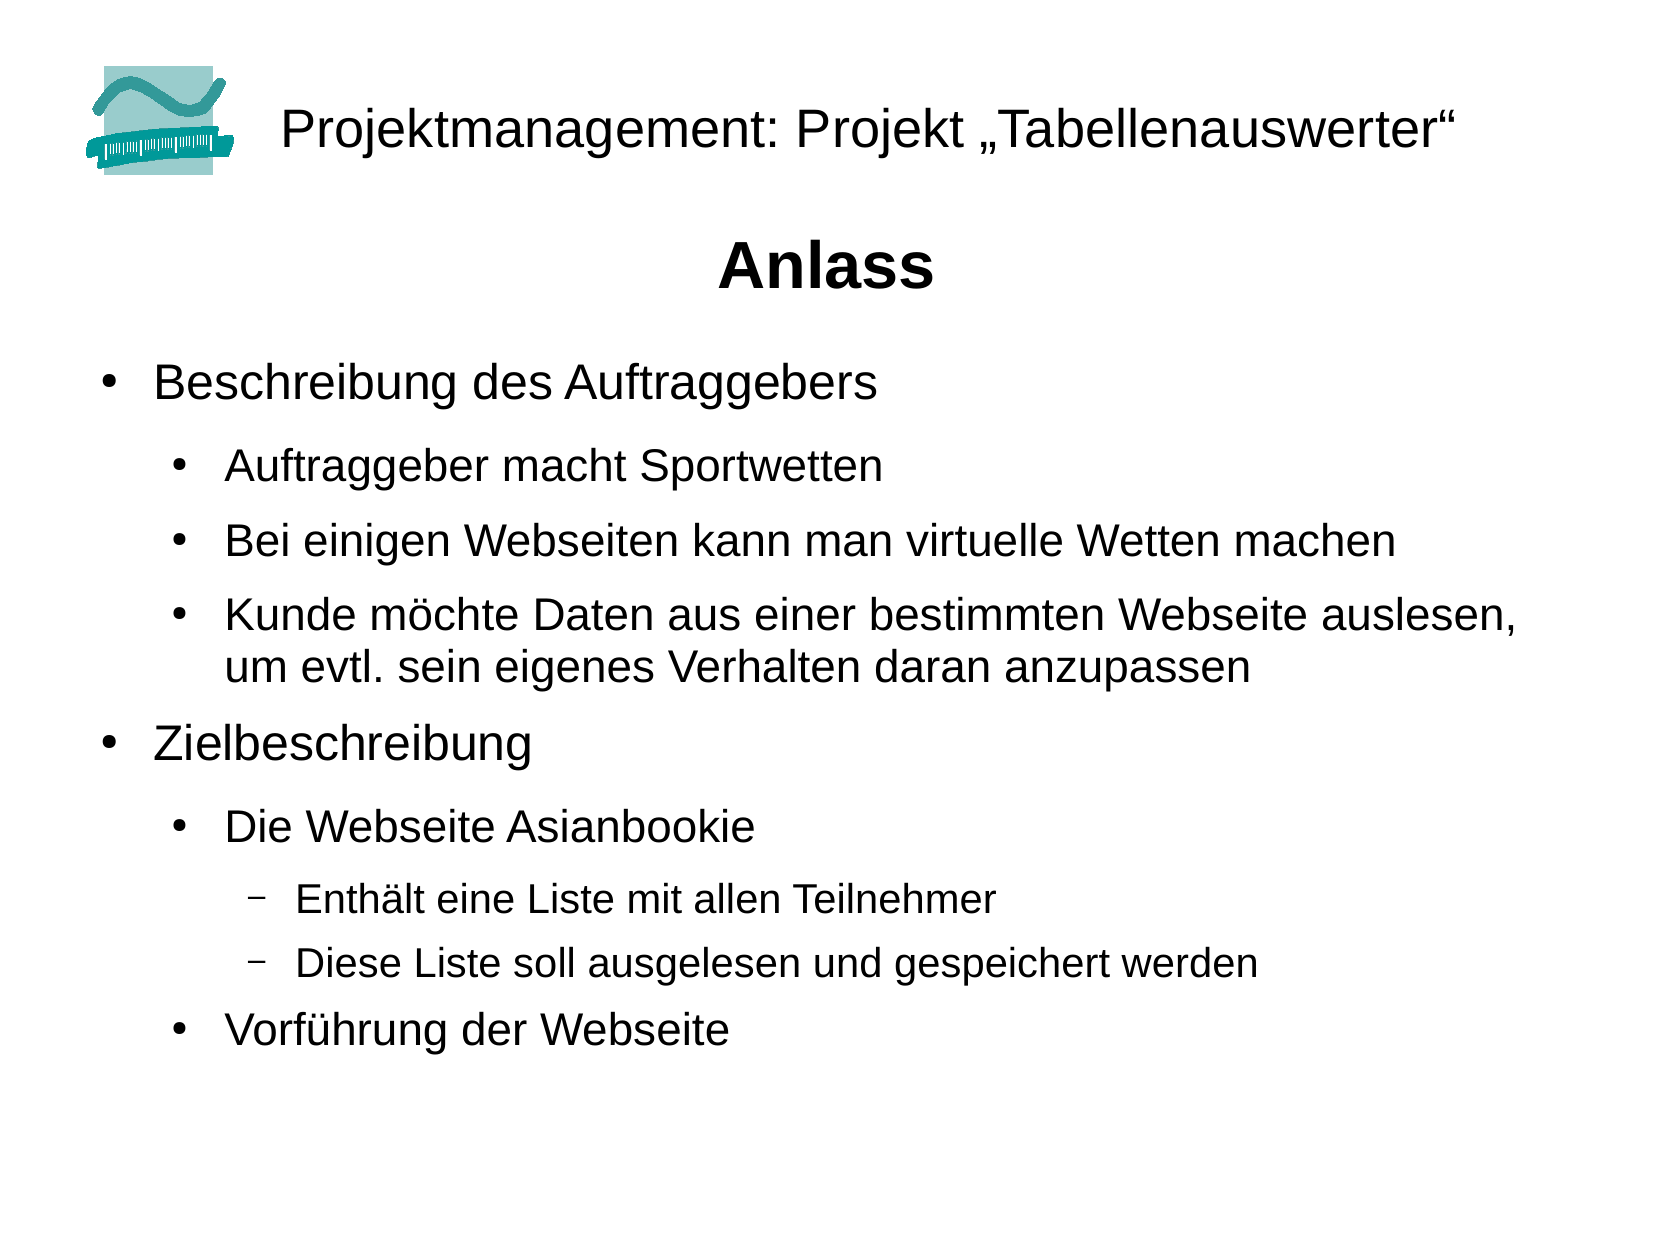

# Anlass
Beschreibung des Auftraggebers
Auftraggeber macht Sportwetten
Bei einigen Webseiten kann man virtuelle Wetten machen
Kunde möchte Daten aus einer bestimmten Webseite auslesen, um evtl. sein eigenes Verhalten daran anzupassen
Zielbeschreibung
Die Webseite Asianbookie
Enthält eine Liste mit allen Teilnehmer
Diese Liste soll ausgelesen und gespeichert werden
Vorführung der Webseite